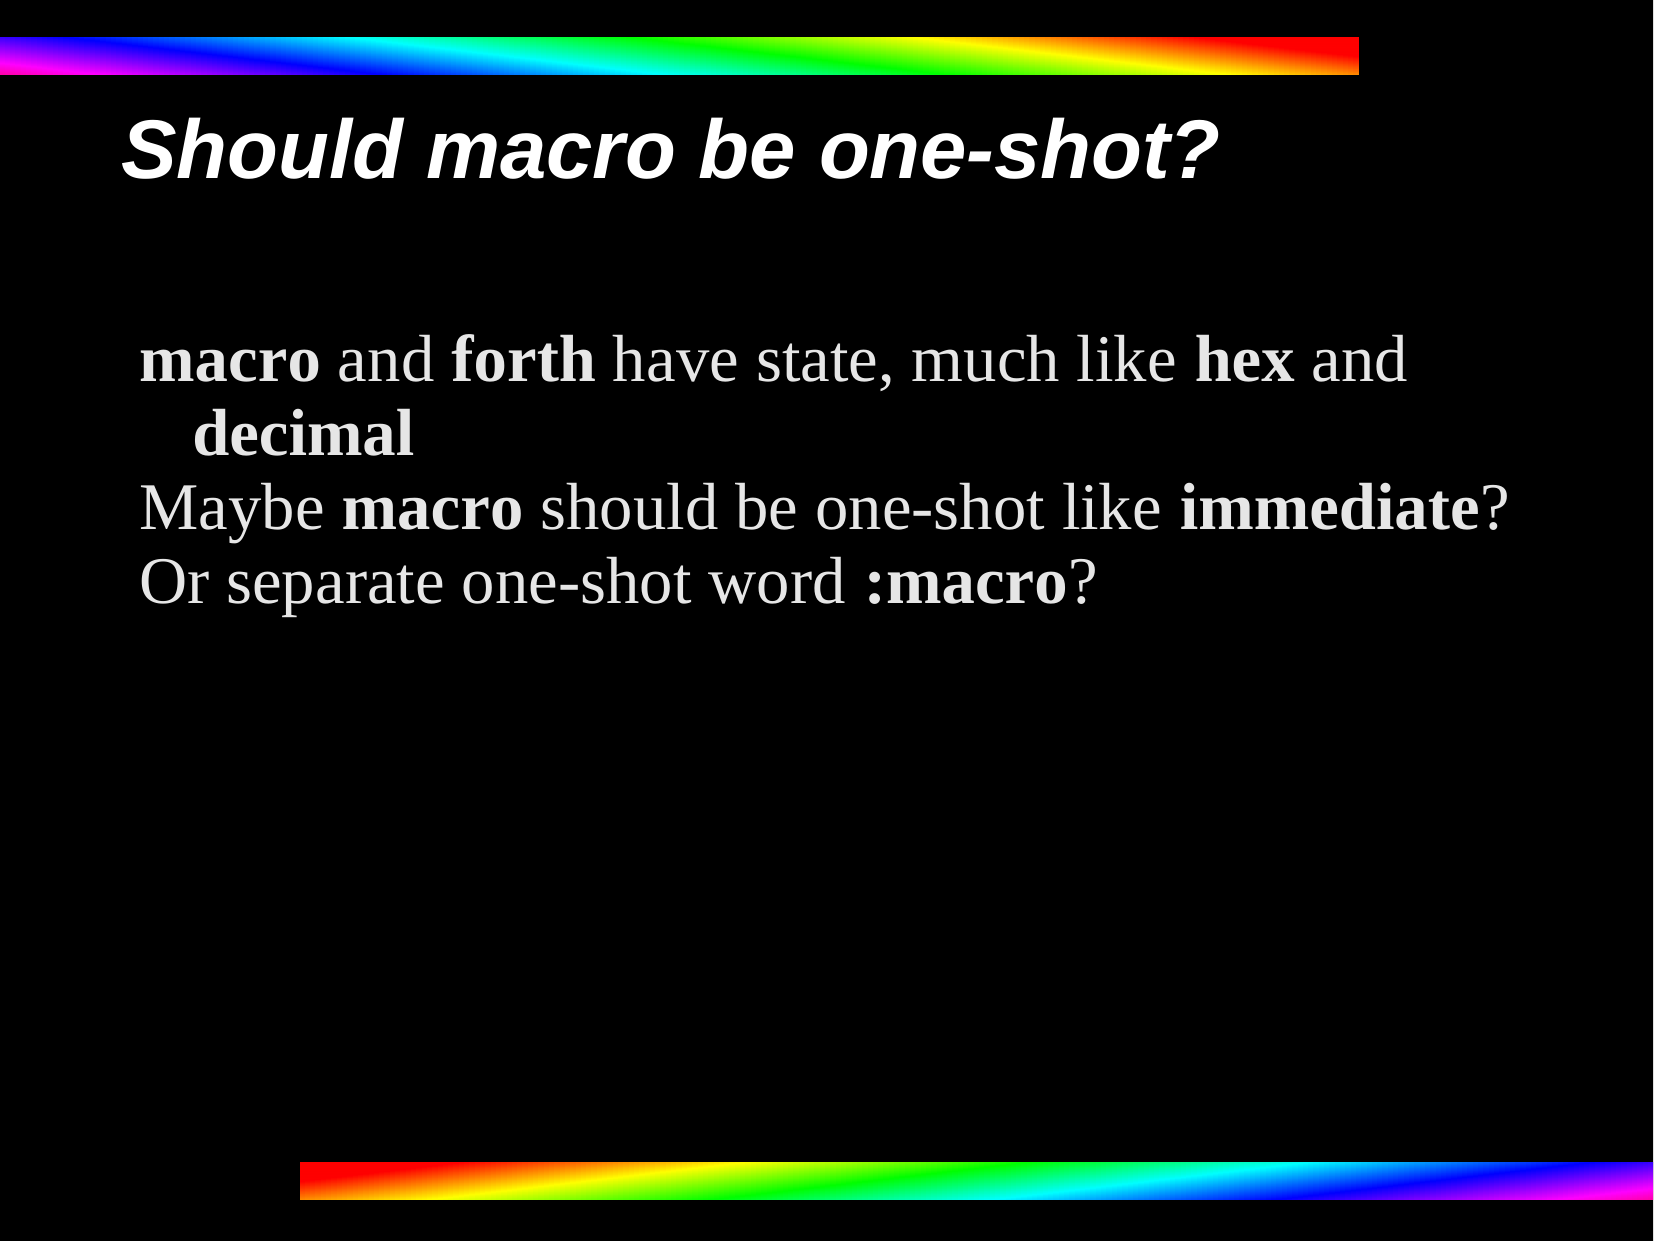

# Should macro be one-shot?
macro and forth have state, much like hex and decimal
Maybe macro should be one-shot like immediate?
Or separate one-shot word :macro?